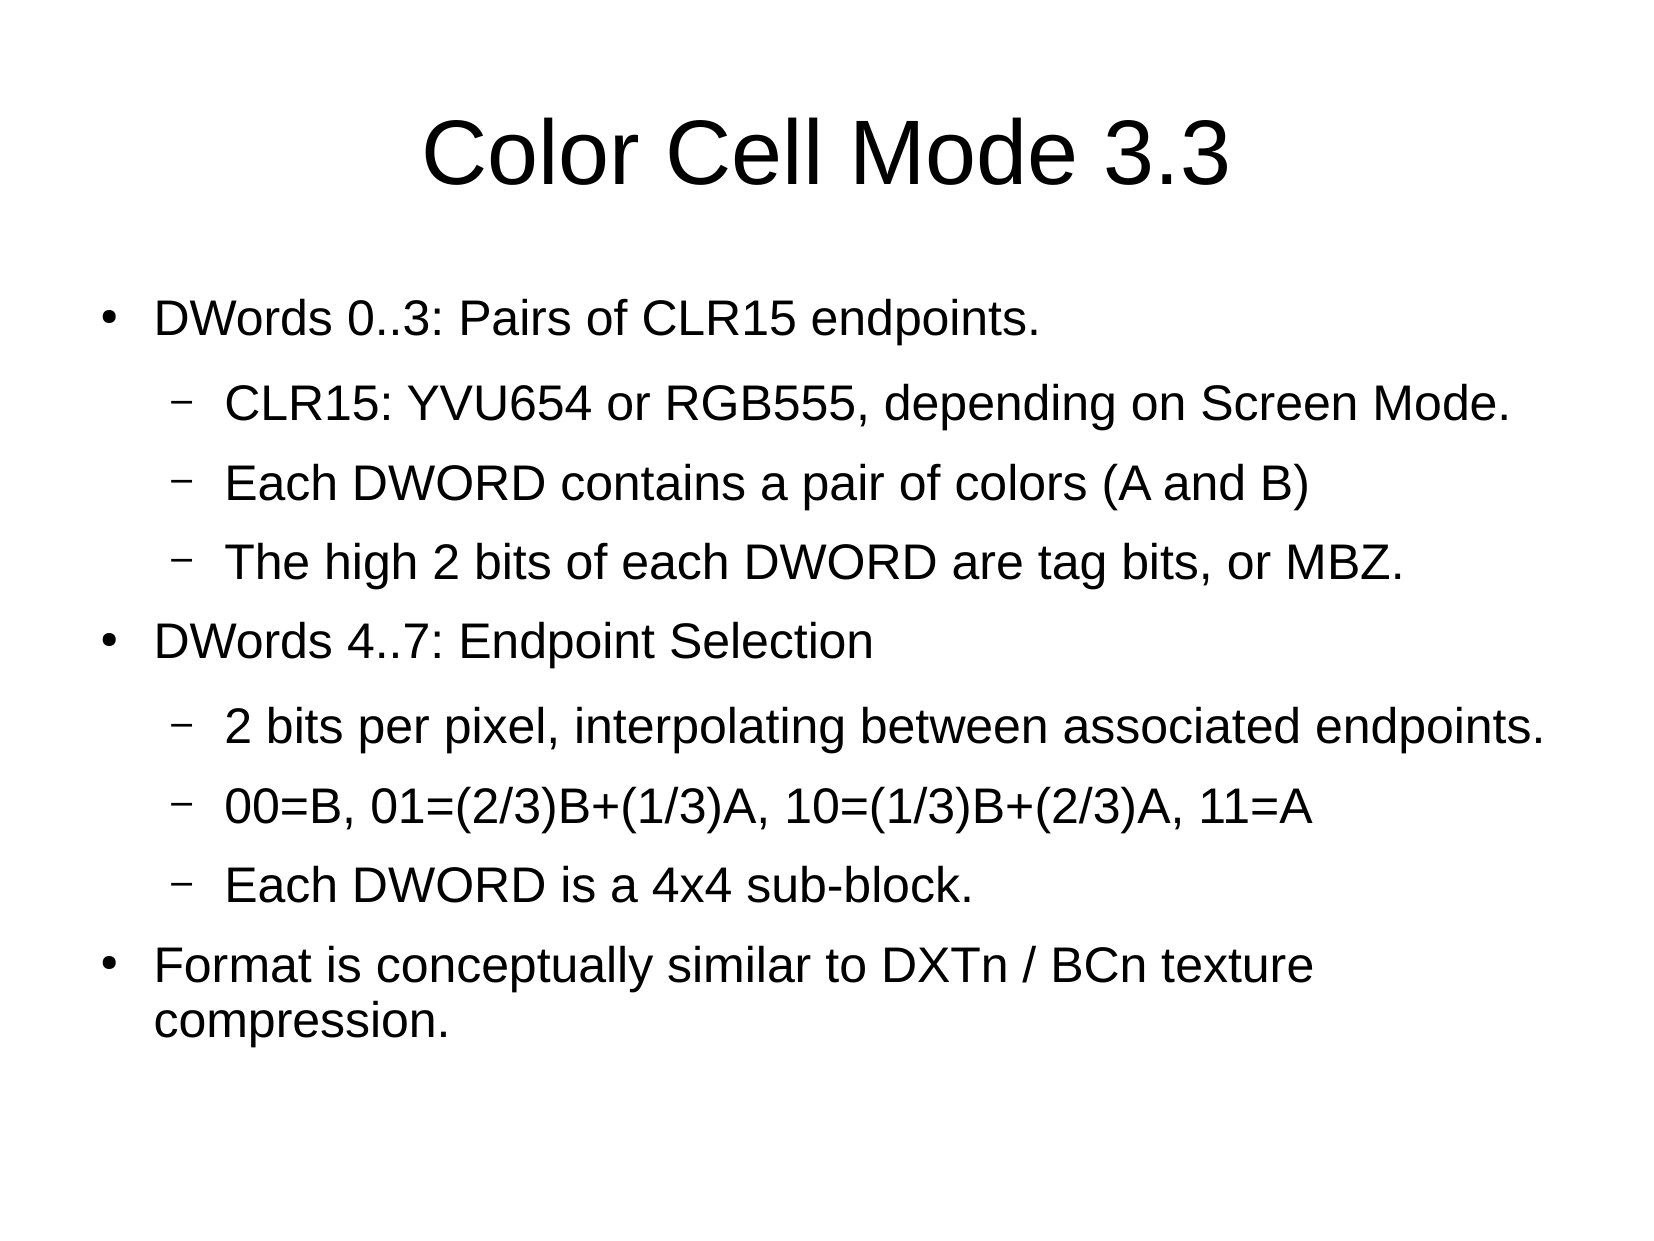

# Color Cell Mode 3.3
DWords 0..3: Pairs of CLR15 endpoints.
CLR15: YVU654 or RGB555, depending on Screen Mode.
Each DWORD contains a pair of colors (A and B)
The high 2 bits of each DWORD are tag bits, or MBZ.
DWords 4..7: Endpoint Selection
2 bits per pixel, interpolating between associated endpoints.
00=B, 01=(2/3)B+(1/3)A, 10=(1/3)B+(2/3)A, 11=A
Each DWORD is a 4x4 sub-block.
Format is conceptually similar to DXTn / BCn texture compression.